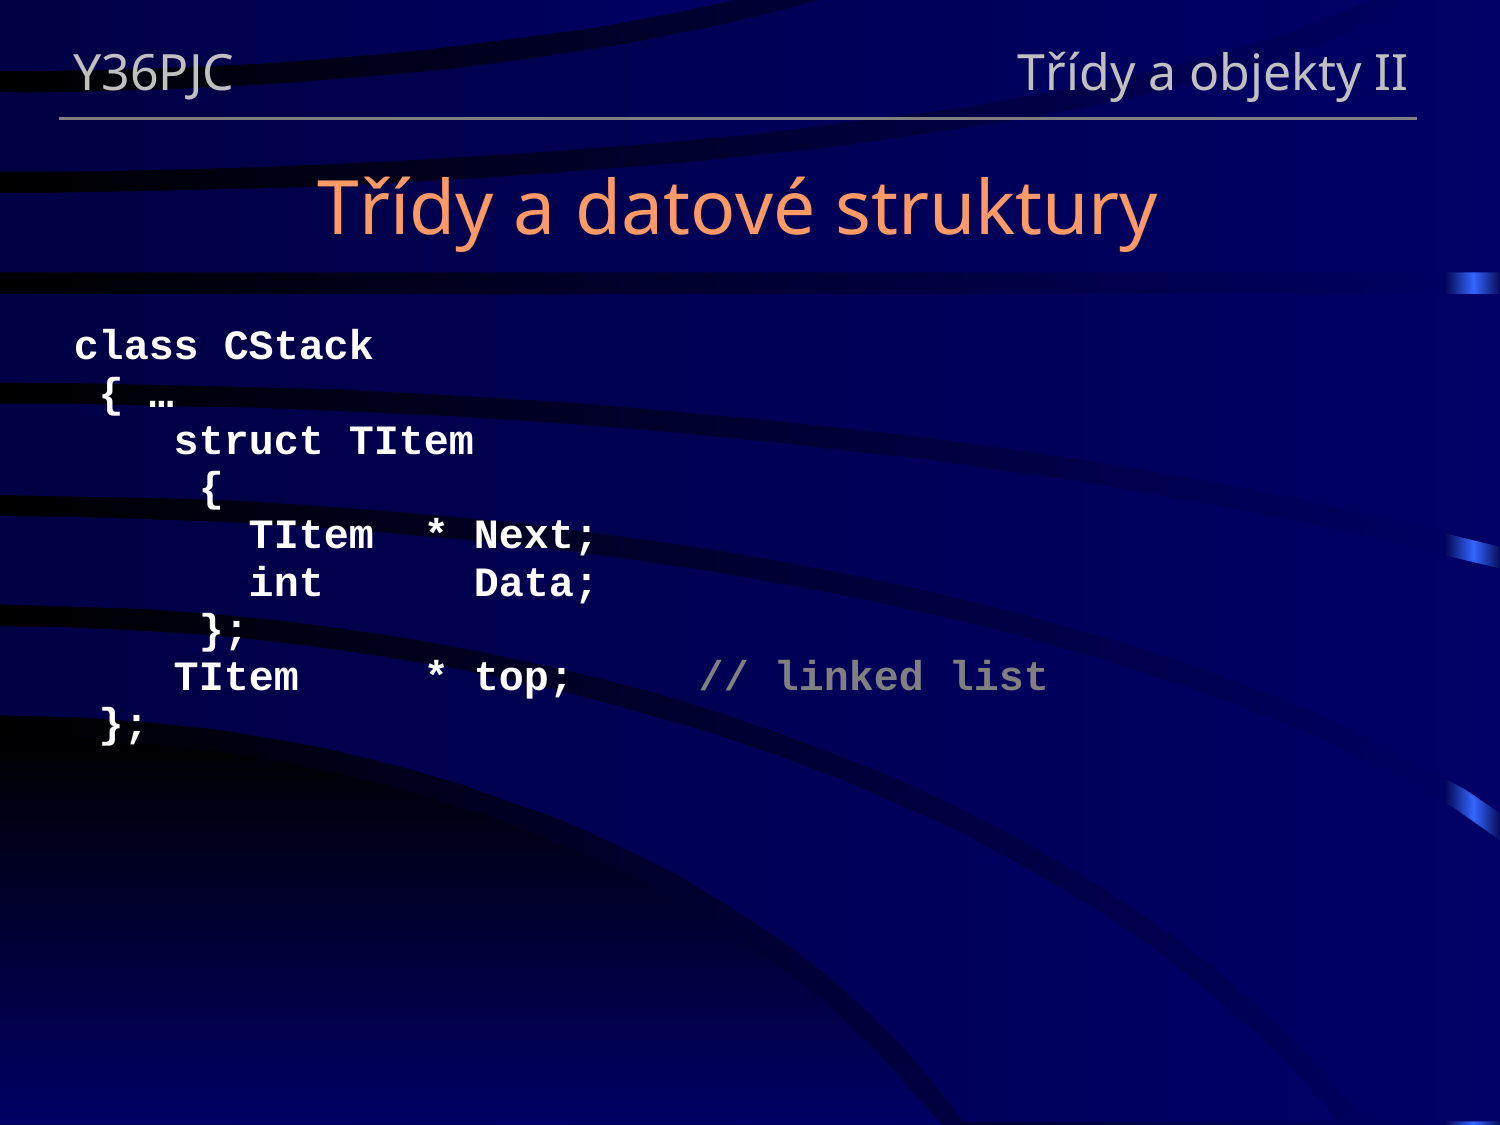

Y36PJC
Třídy a objekty II
Třídy a datové struktury
class CStack
 { …
 struct TItem
 {
 TItem * Next;
 int Data;
 };
 TItem * top; // linked list
 };